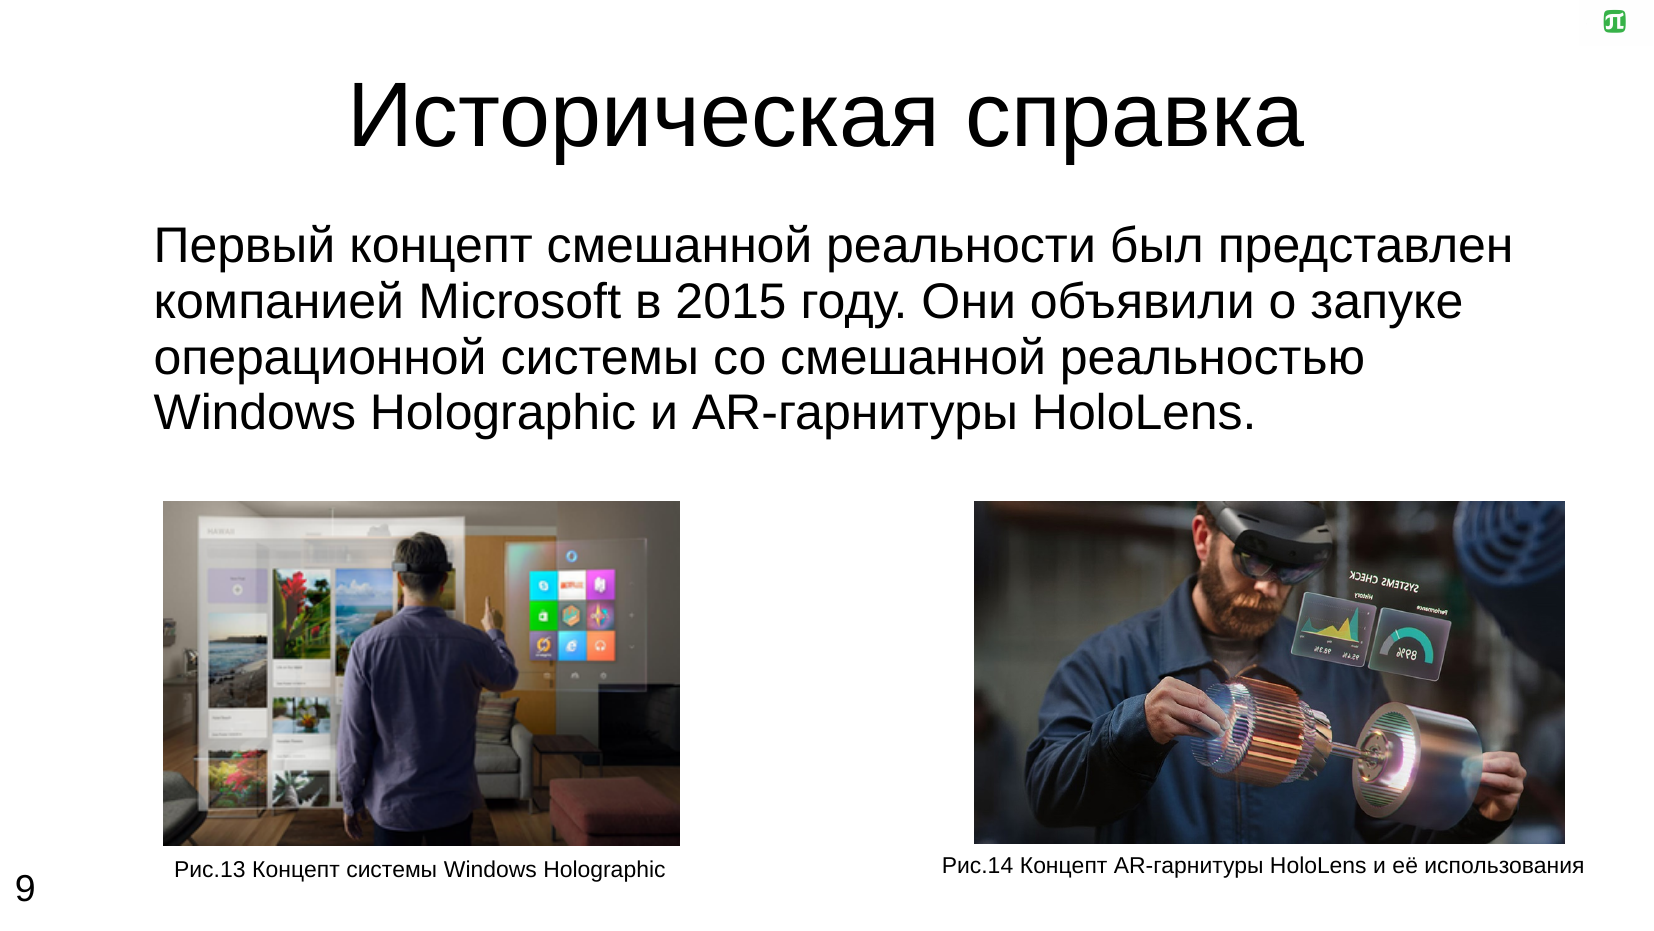

# Историческая справка
Первый концепт смешанной реальности был представлен компанией Microsoft в 2015 году. Они объявили о запуке операционной системы со смешанной реальностью Windows Holographic и AR-гарнитуры HoloLens.
Рис.14 Концепт AR-гарнитуры HoloLens и её использования
Рис.13 Концепт системы Windows Holographic